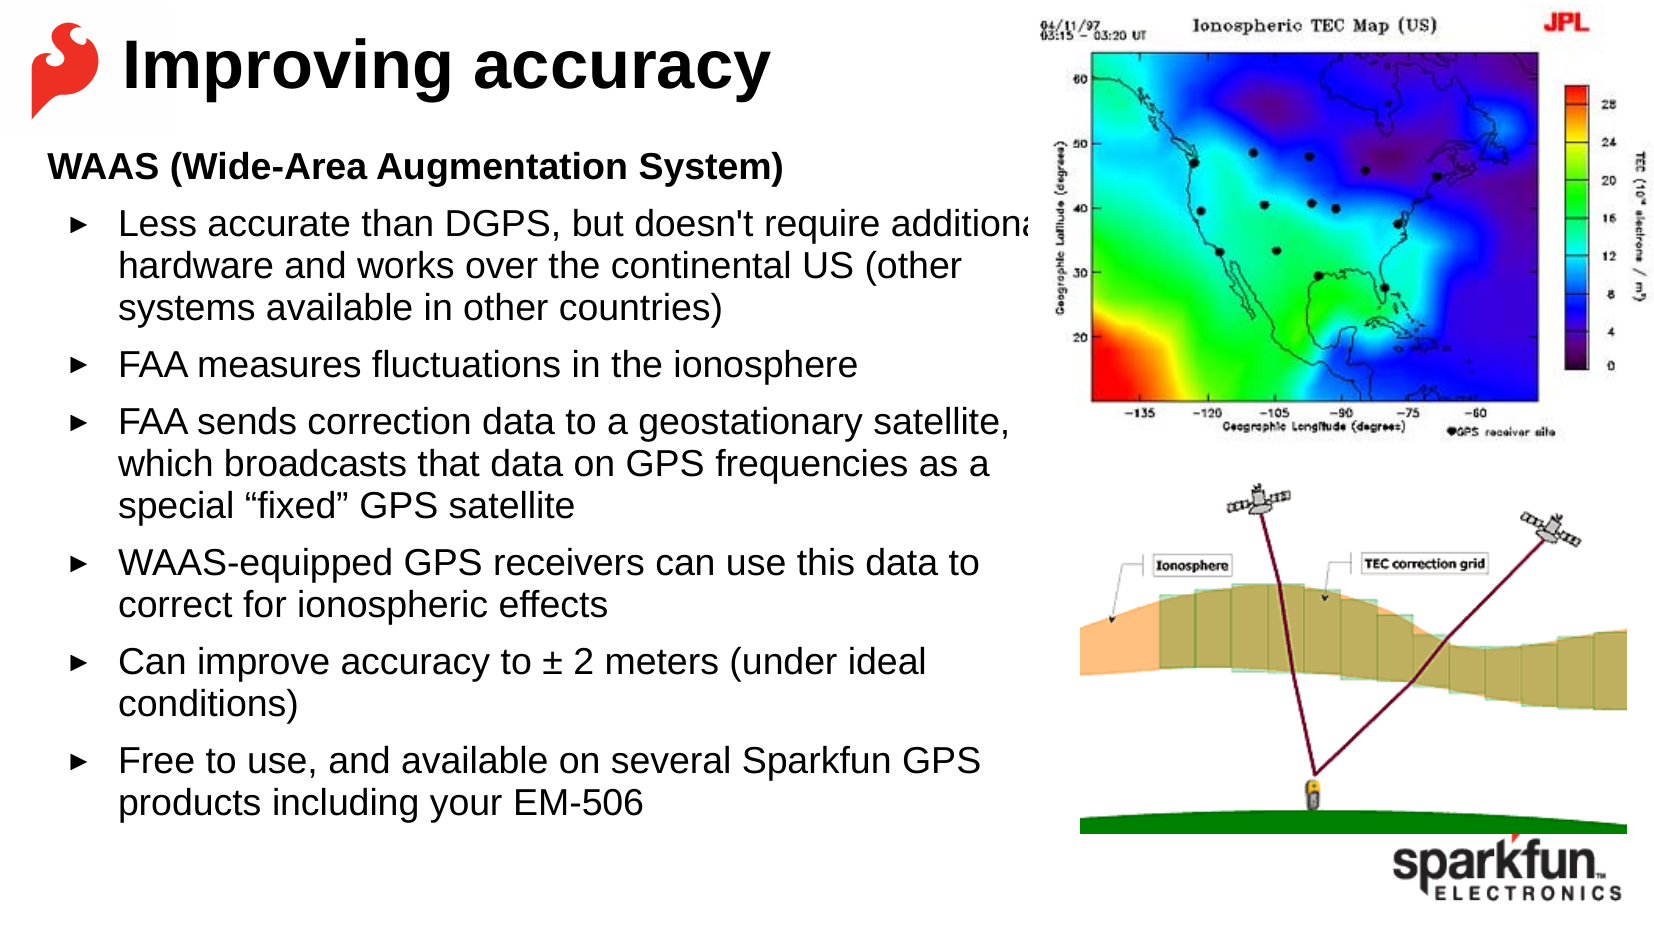

# Improving accuracy
WAAS (Wide-Area Augmentation System)
Less accurate than DGPS, but doesn't require additional hardware and works over the continental US (other systems available in other countries)
FAA measures fluctuations in the ionosphere
FAA sends correction data to a geostationary satellite, which broadcasts that data on GPS frequencies as a special “fixed” GPS satellite
WAAS-equipped GPS receivers can use this data to correct for ionospheric effects
Can improve accuracy to ± 2 meters (under ideal conditions)
Free to use, and available on several Sparkfun GPS products including your EM-506